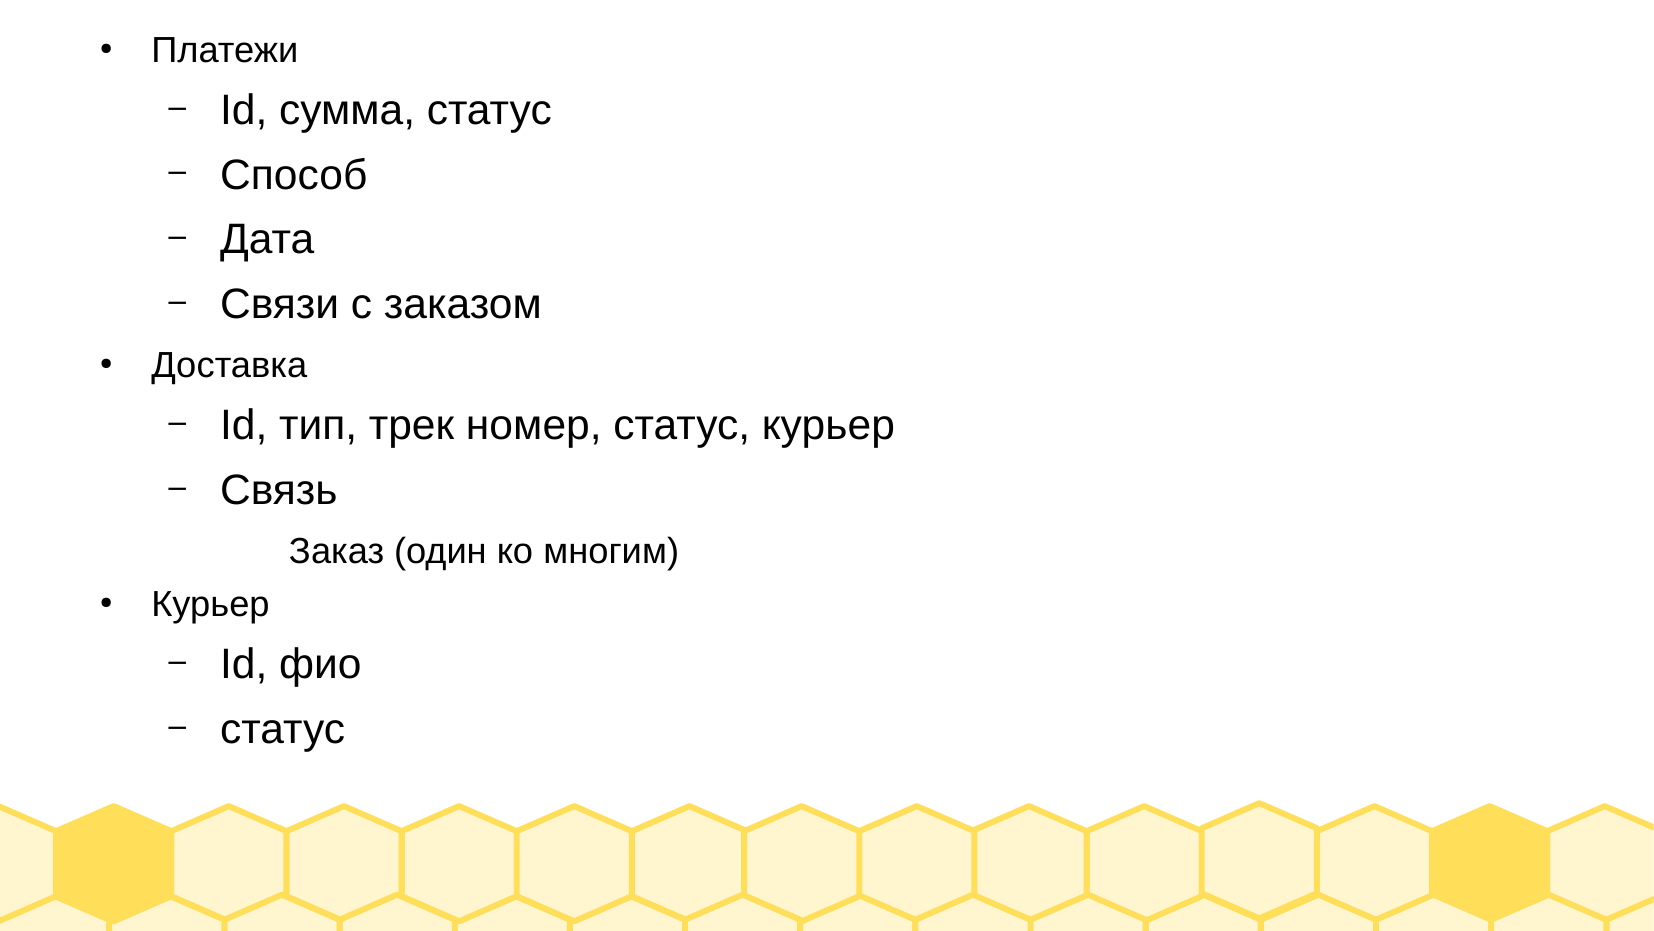

# Платежи
Id, сумма, статус
Способ
Дата
Связи с заказом
Доставка
Id, тип, трек номер, статус, курьер
Связь
Заказ (один ко многим)
Курьер
Id, фио
статус